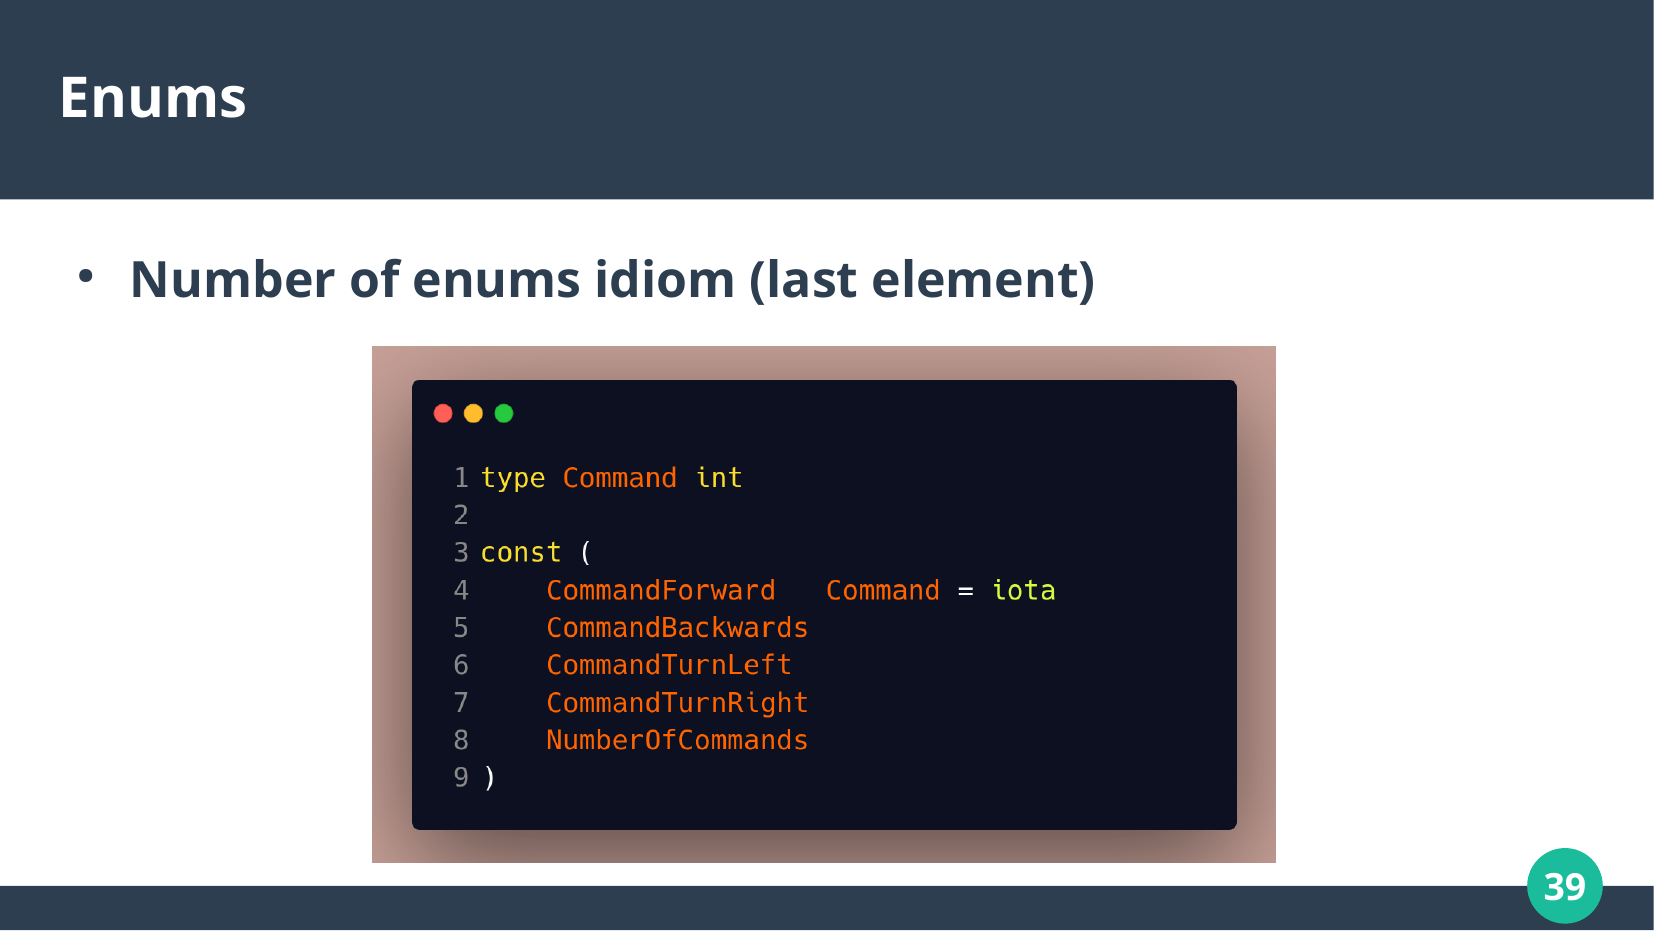

# Enums
Number of enums idiom (last element)